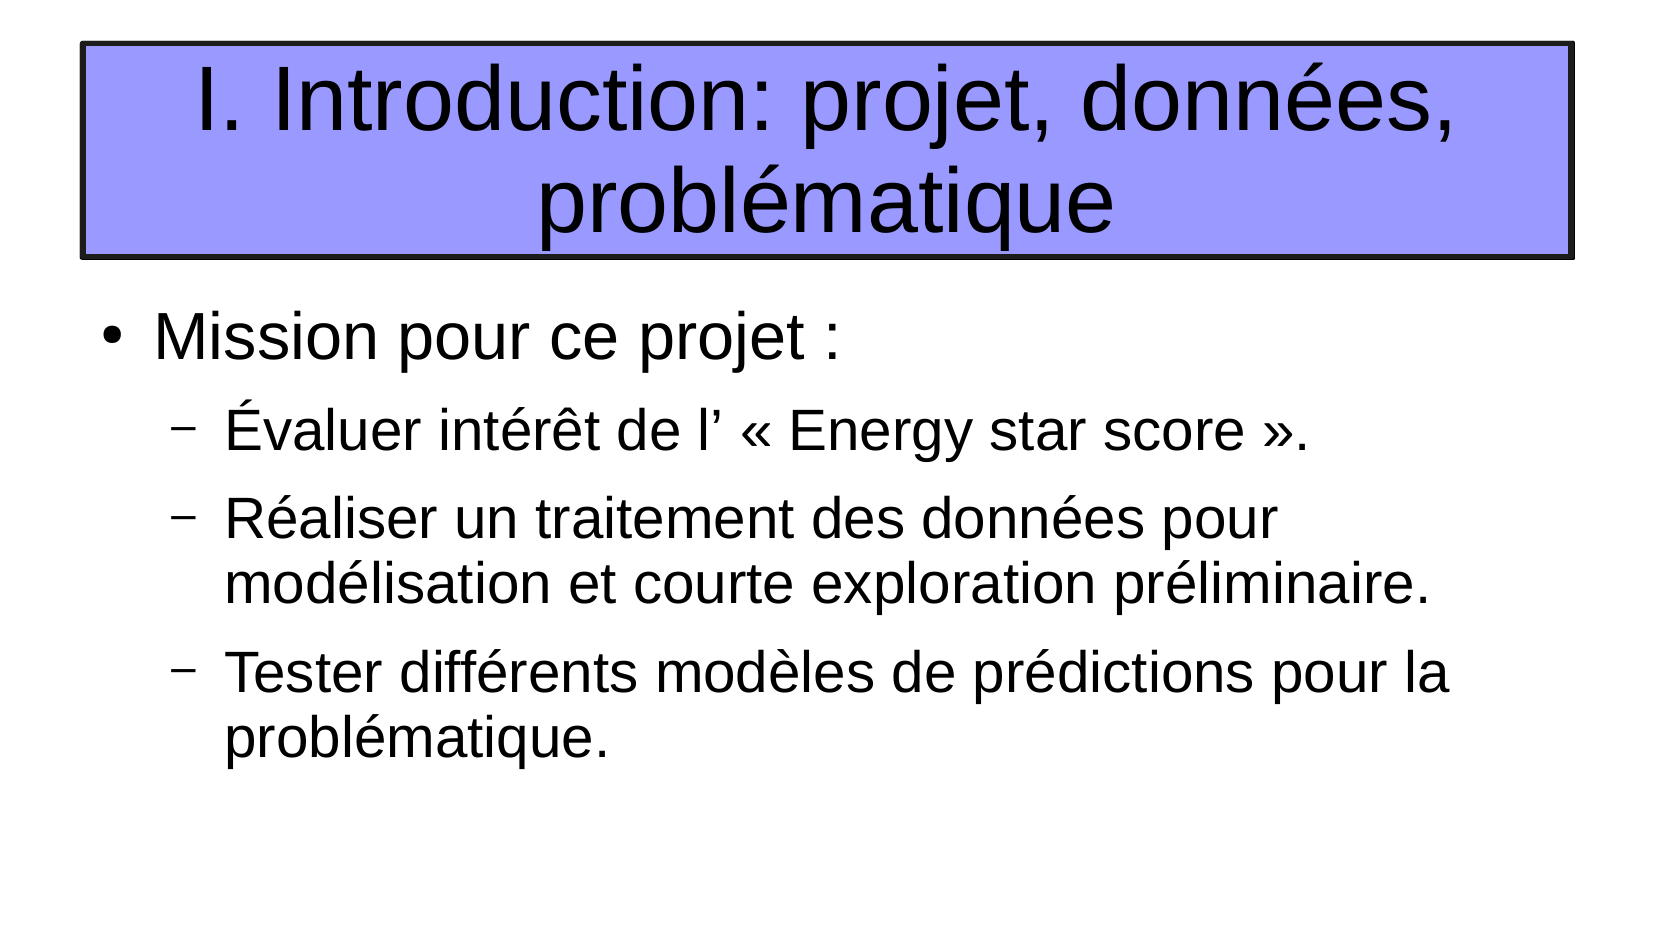

#
I. Introduction: projet, données, problématique
Mission pour ce projet :
Évaluer intérêt de l’ « Energy star score ».
Réaliser un traitement des données pour modélisation et courte exploration préliminaire.
Tester différents modèles de prédictions pour la problématique.